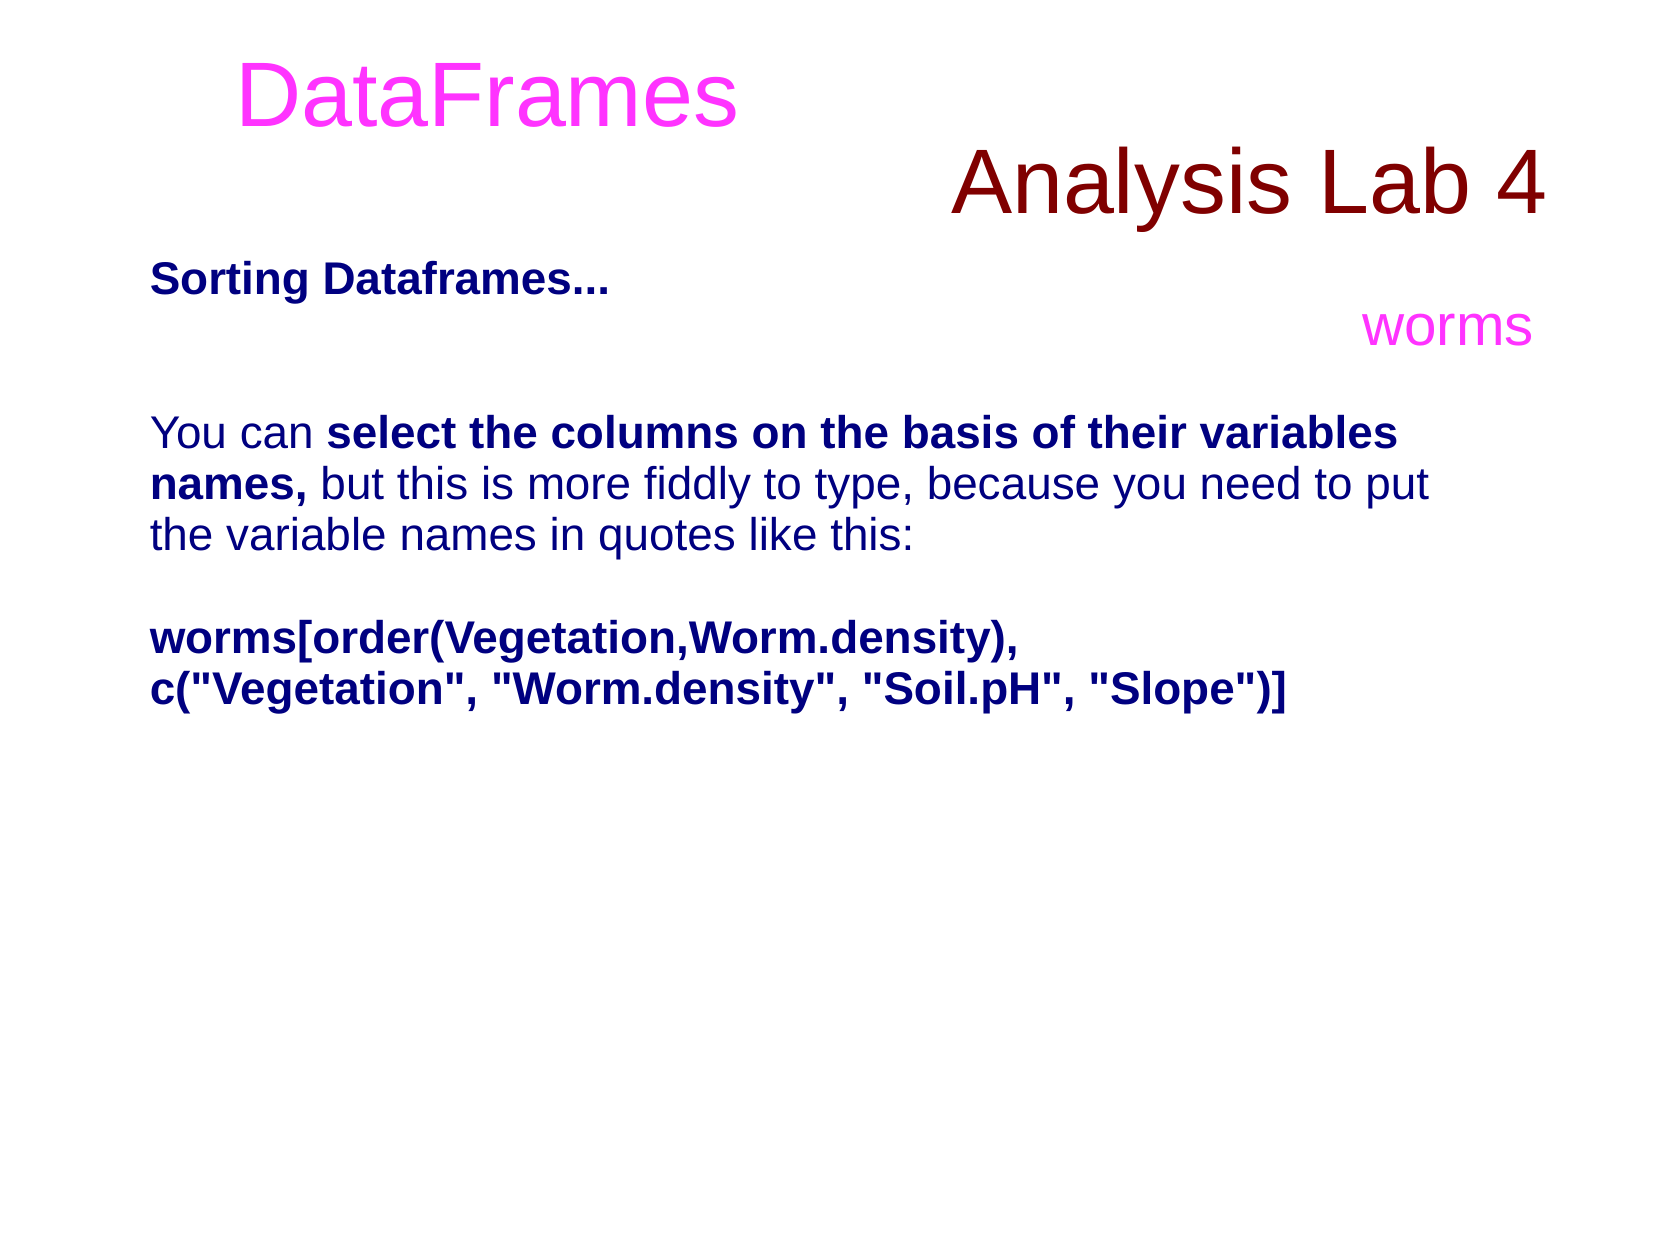

DataFrames
# Analysis Lab 4
Sorting Dataframes...
You can select the columns on the basis of their variables names, but this is more fiddly to type, because you need to put the variable names in quotes like this:
worms[order(Vegetation,Worm.density),
c("Vegetation", "Worm.density", "Soil.pH", "Slope")]
worms